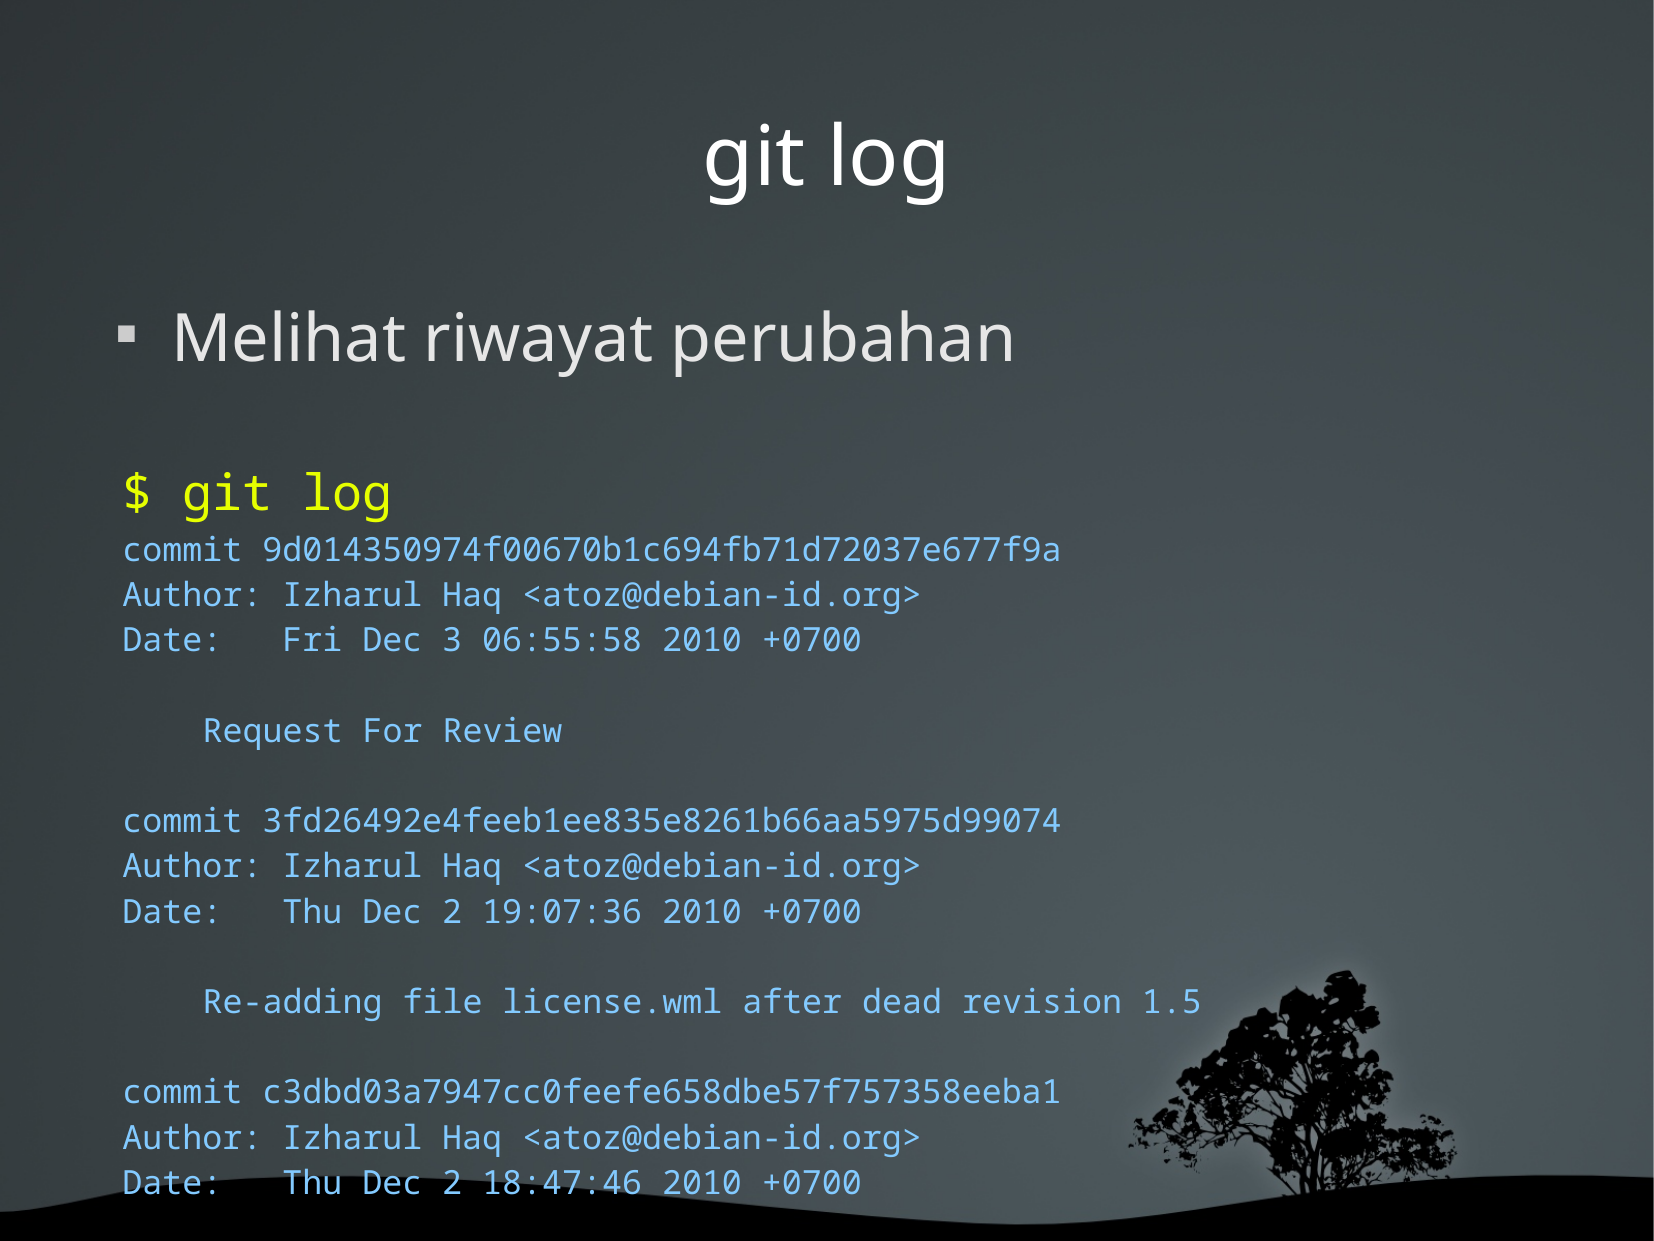

# git log
Melihat riwayat perubahan
$ git log
commit 9d014350974f00670b1c694fb71d72037e677f9a
Author: Izharul Haq <atoz@debian-id.org>
Date: Fri Dec 3 06:55:58 2010 +0700
 Request For Review
commit 3fd26492e4feeb1ee835e8261b66aa5975d99074
Author: Izharul Haq <atoz@debian-id.org>
Date: Thu Dec 2 19:07:36 2010 +0700
 Re-adding file license.wml after dead revision 1.5
commit c3dbd03a7947cc0feefe658dbe57f757358eeba1
Author: Izharul Haq <atoz@debian-id.org>
Date: Thu Dec 2 18:47:46 2010 +0700
 Initial translations
...